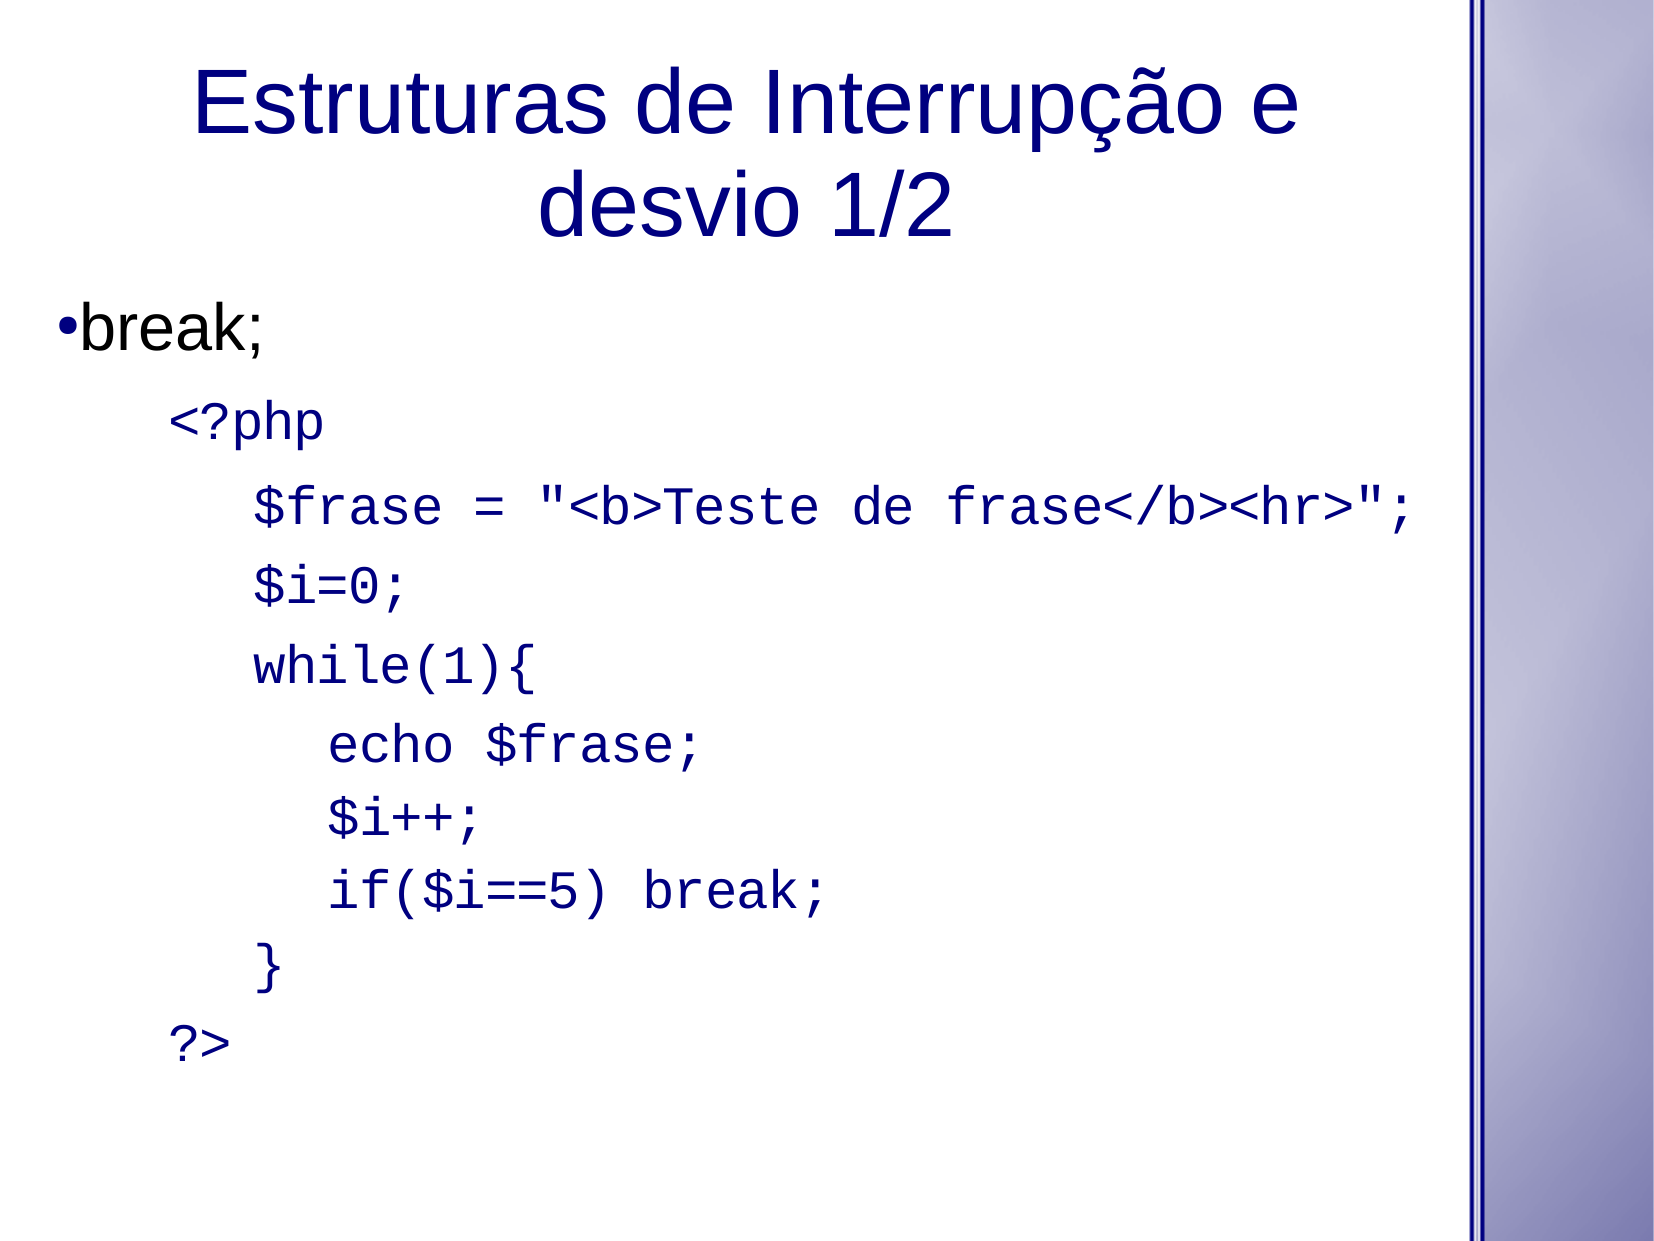

# Estruturas de Interrupção e desvio 1/2
break;
<?php
$frase = "<b>Teste de frase</b><hr>";
$i=0;
while(1){
echo $frase;
$i++;
if($i==5) break;
}
?>